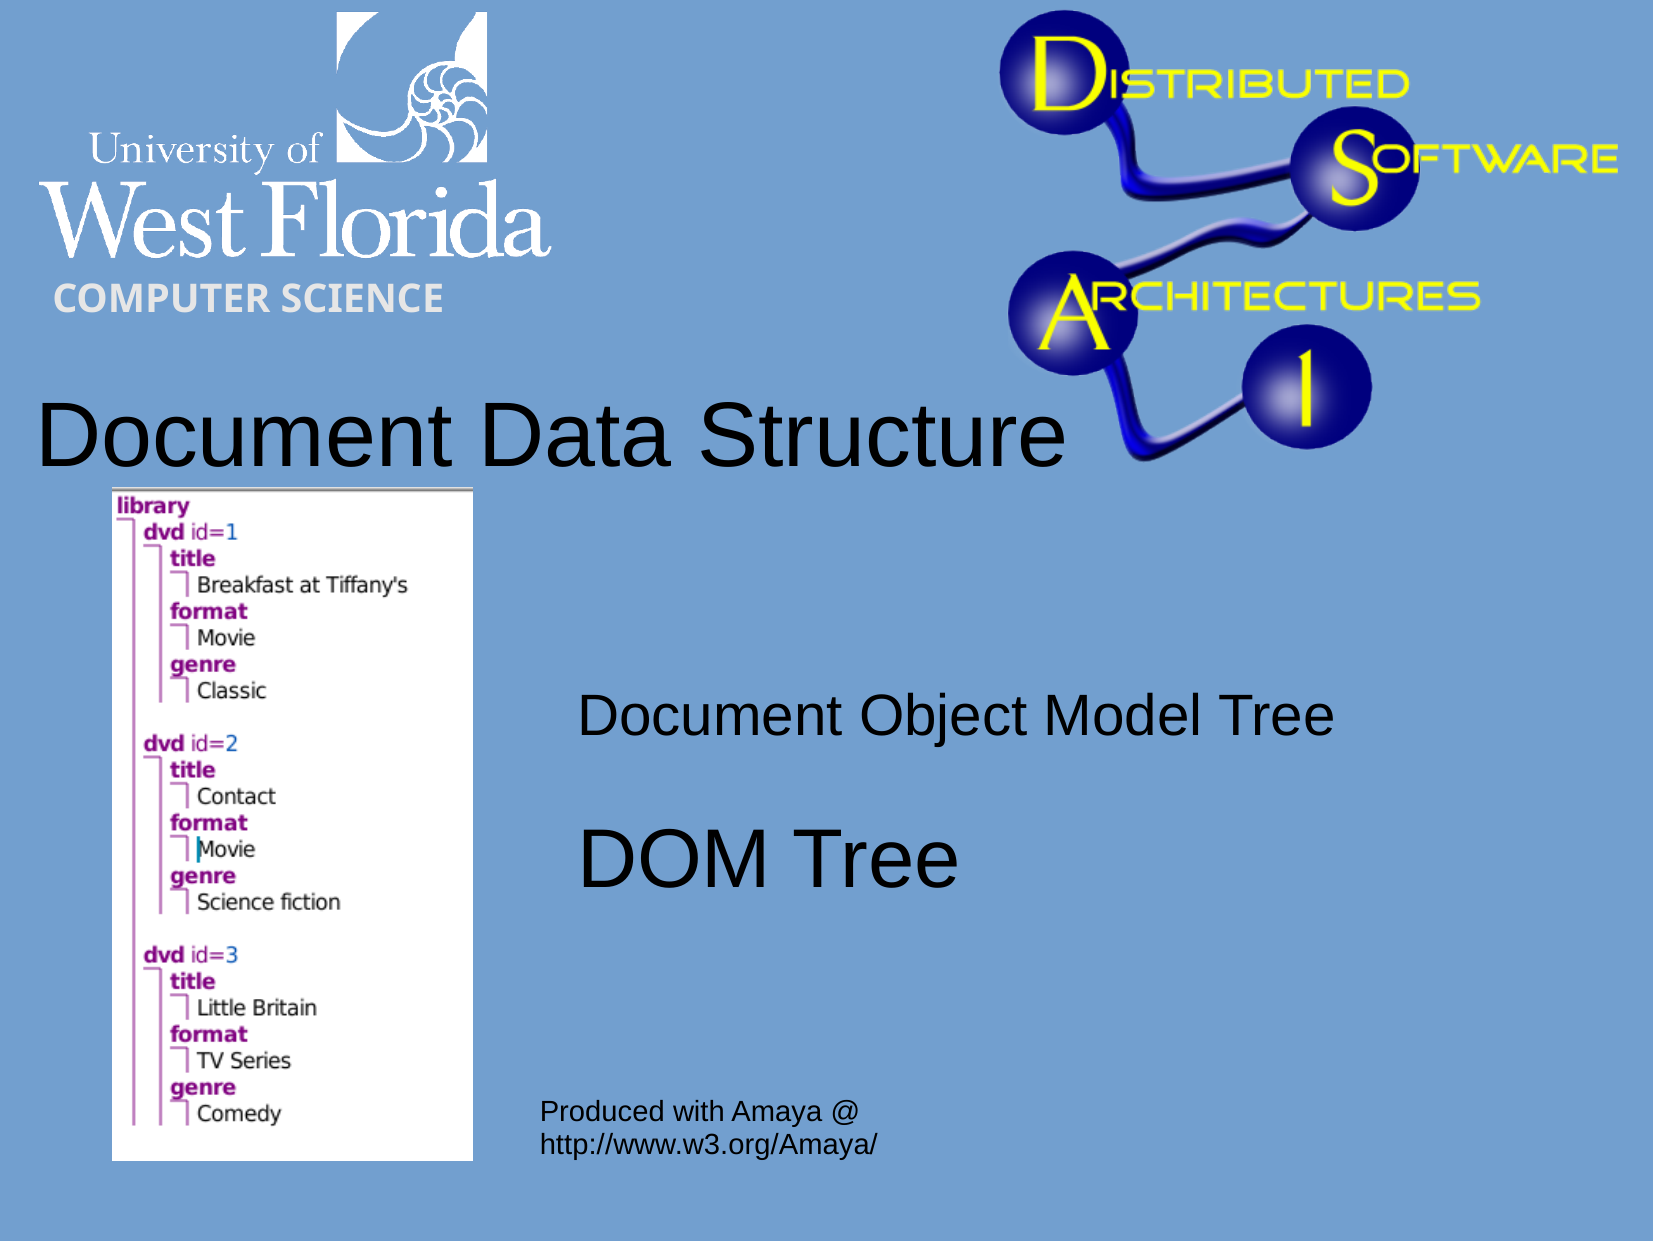

COMPUTER SCIENCE
Document Data Structure
Document Object Model Tree
DOM Tree
Produced with Amaya @ http://www.w3.org/Amaya/